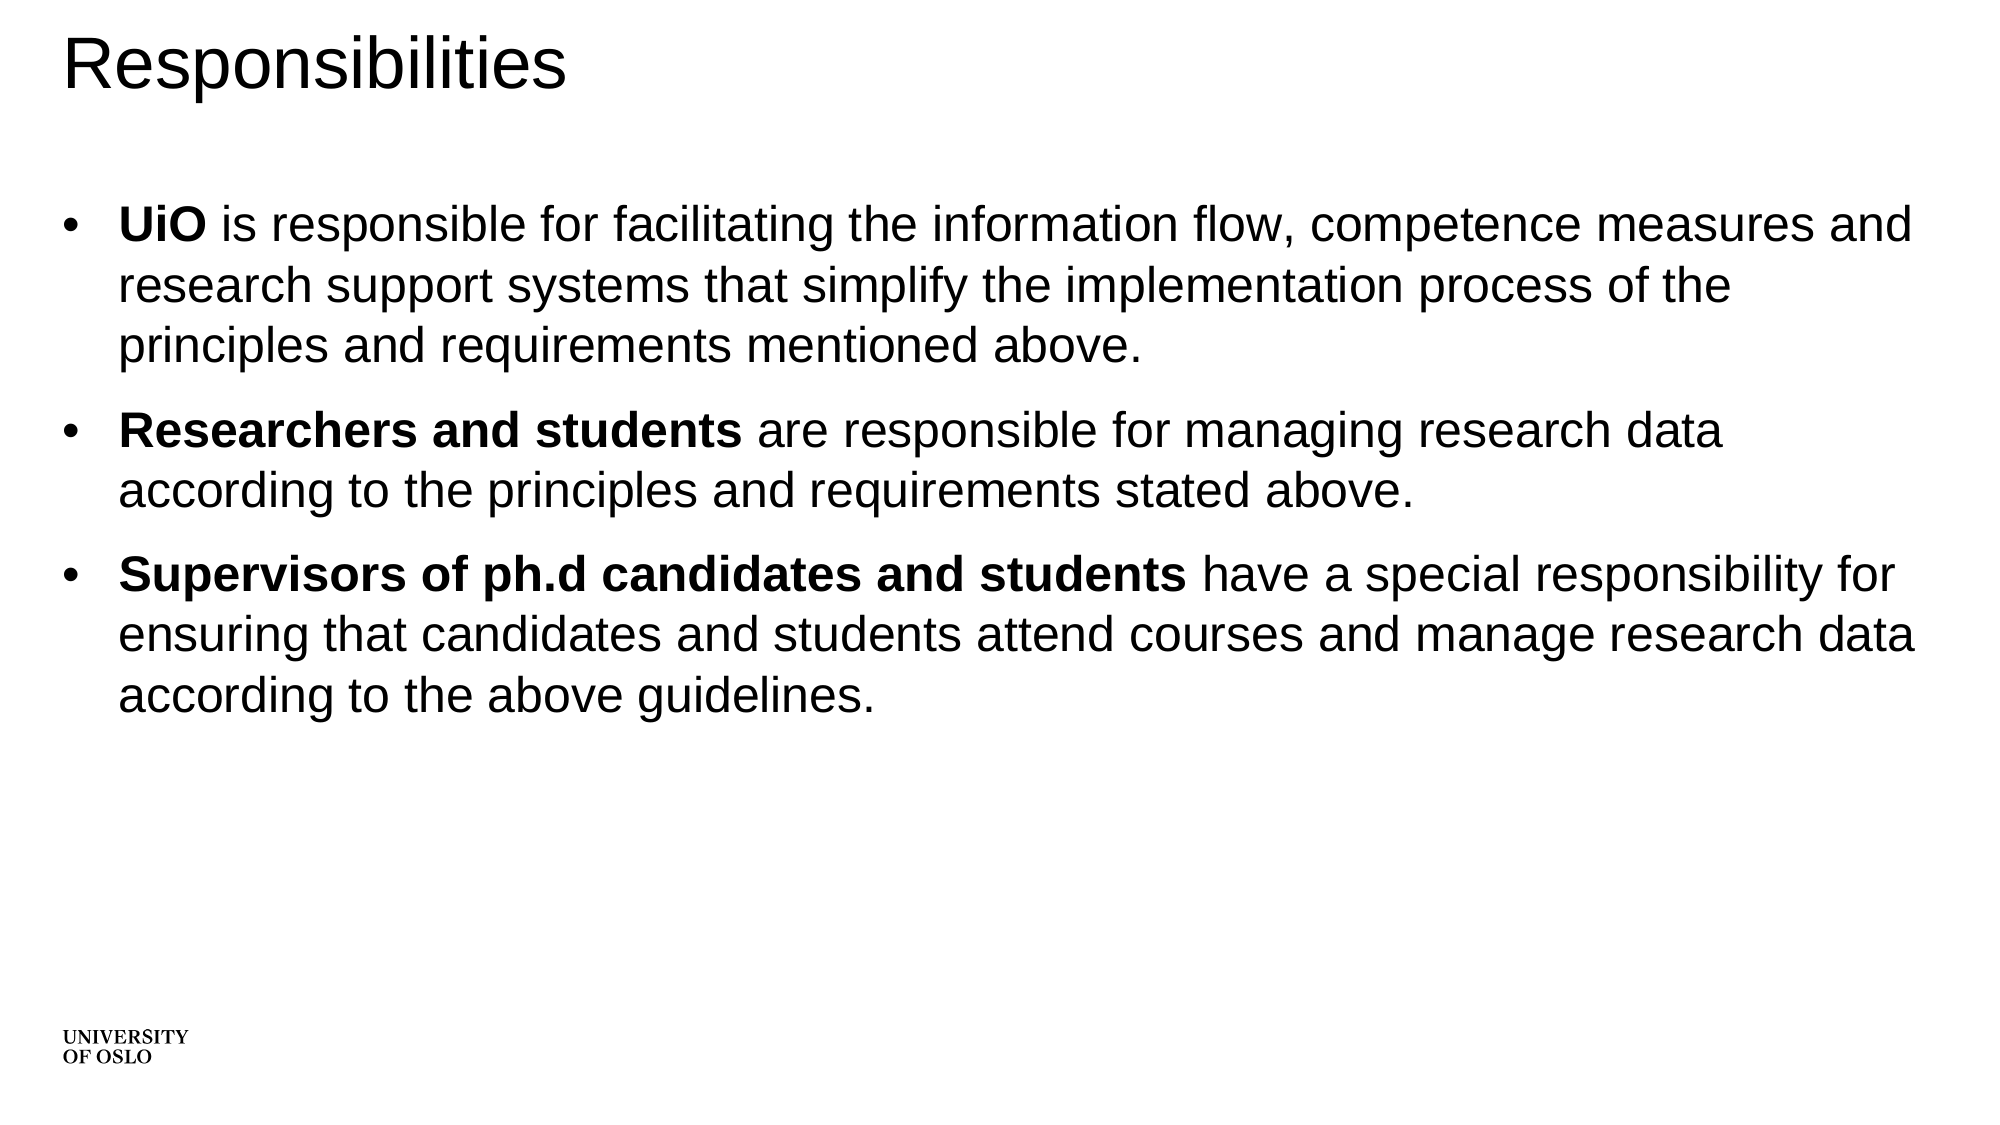

Responsibilities
•
UiO is responsible for facilitating the information flow, competence measures and
research support systems that simplify the implementation process of the
principles and requirements mentioned above.
•
Researchers and students are responsible for managing research data
according to the principles and requirements stated above.
•
Supervisors of ph.d candidates and students have a special responsibility for
ensuring that candidates and students attend courses and manage research data
according to the above guidelines.